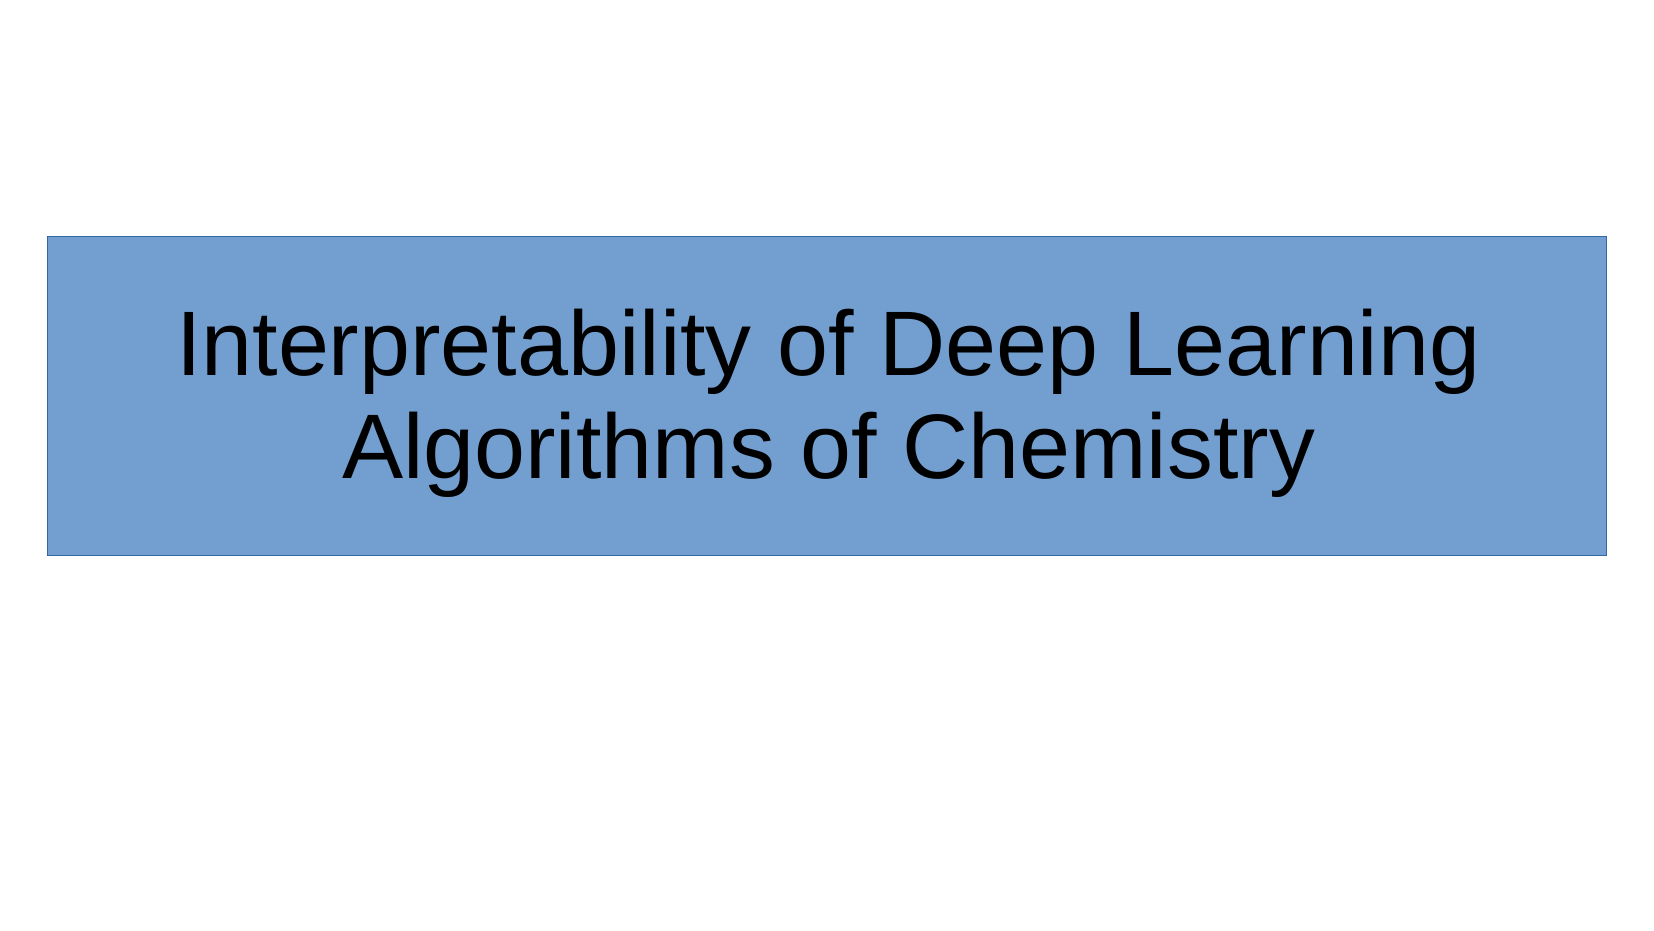

# Interpretability of Deep Learning Algorithms of Chemistry